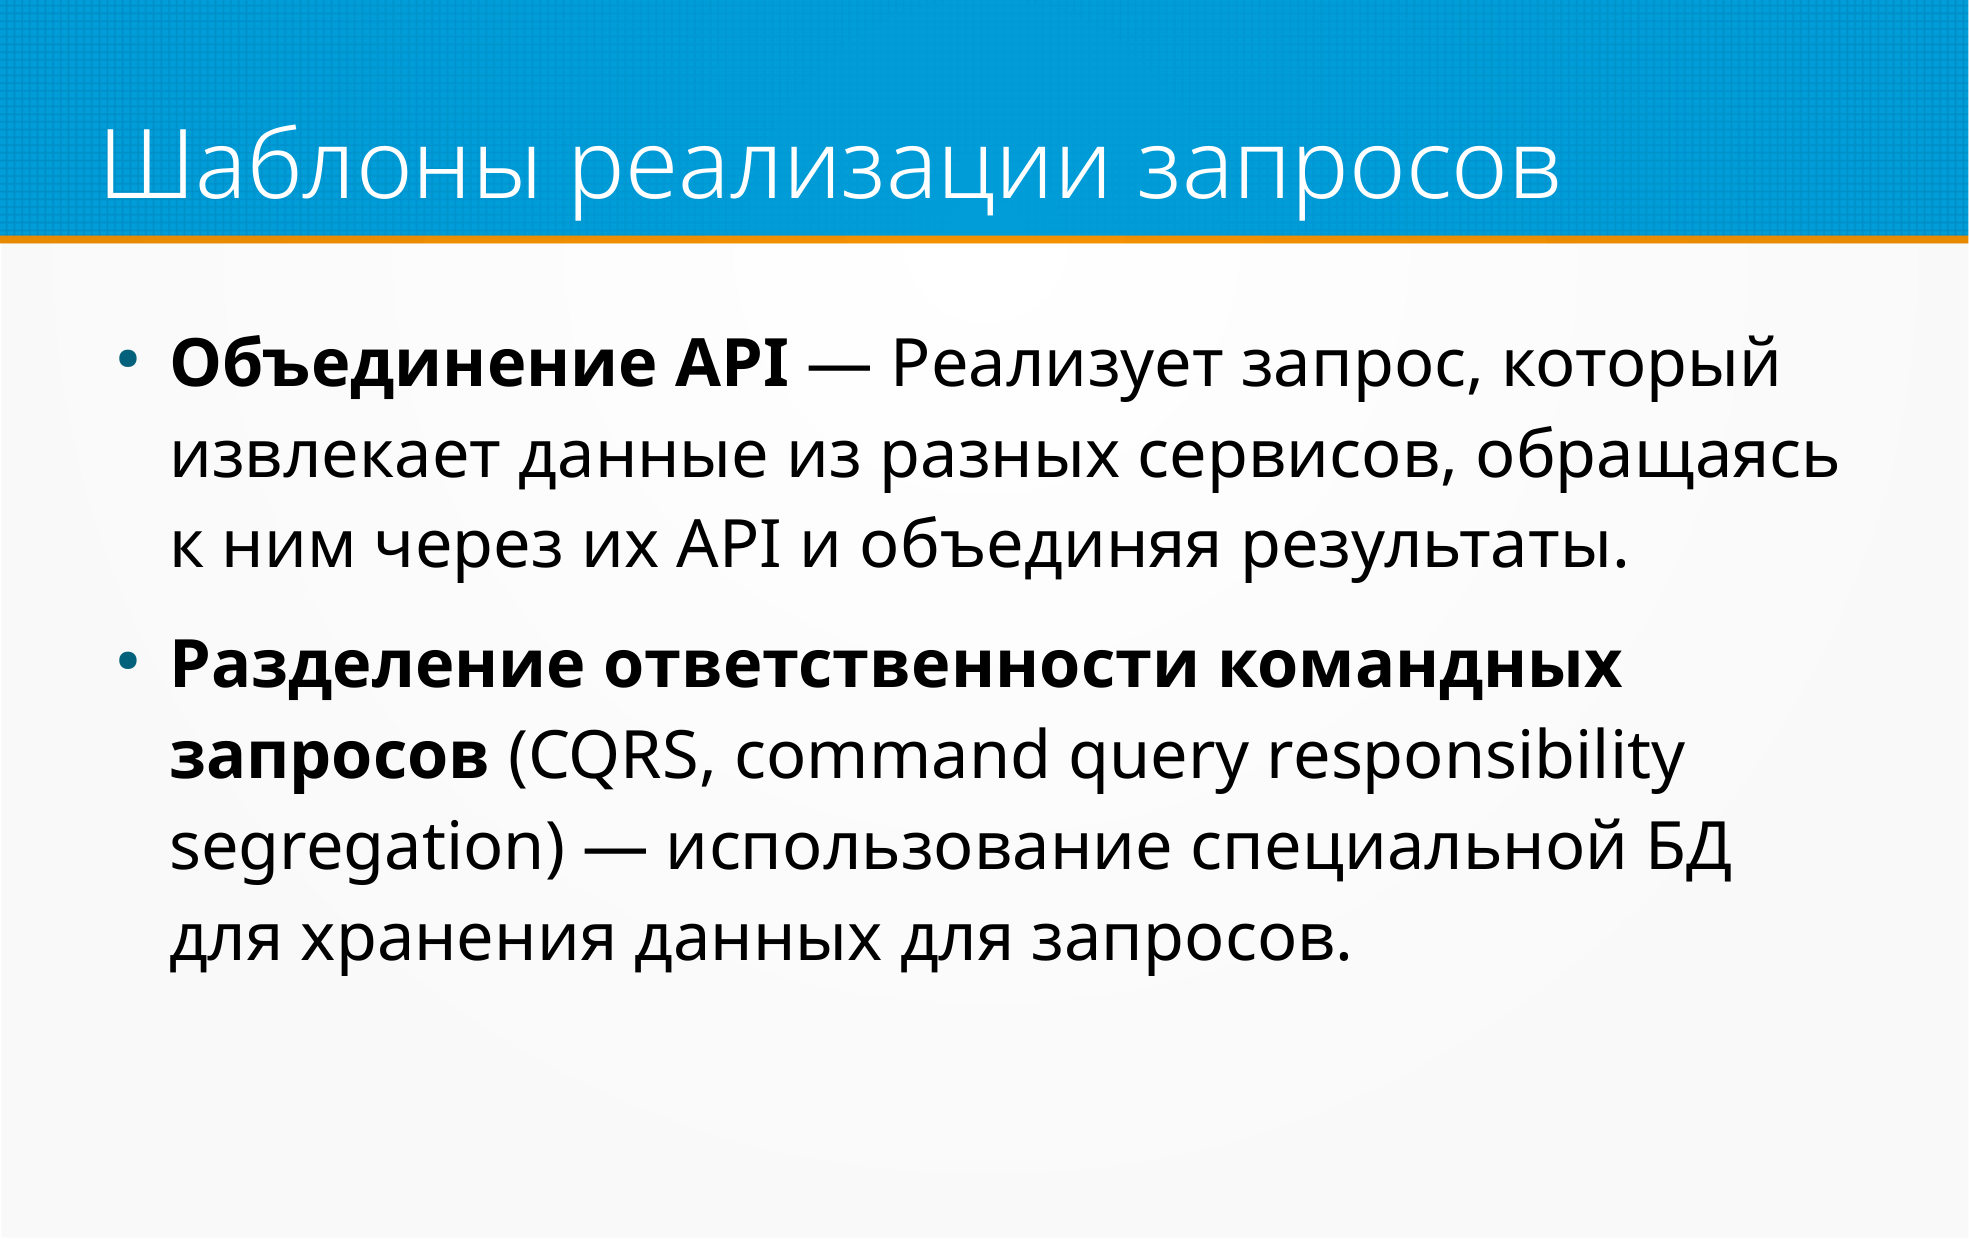

# Шаблоны реализации запросов
Объединение API — Реализует запрос, который извлекает данные из разных сервисов, обращаясь к ним через их API и объединяя результаты.
Разделение ответственности командных запросов (CQRS, command query responsibility segregation) — использование специальной БД для хранения данных для запросов.